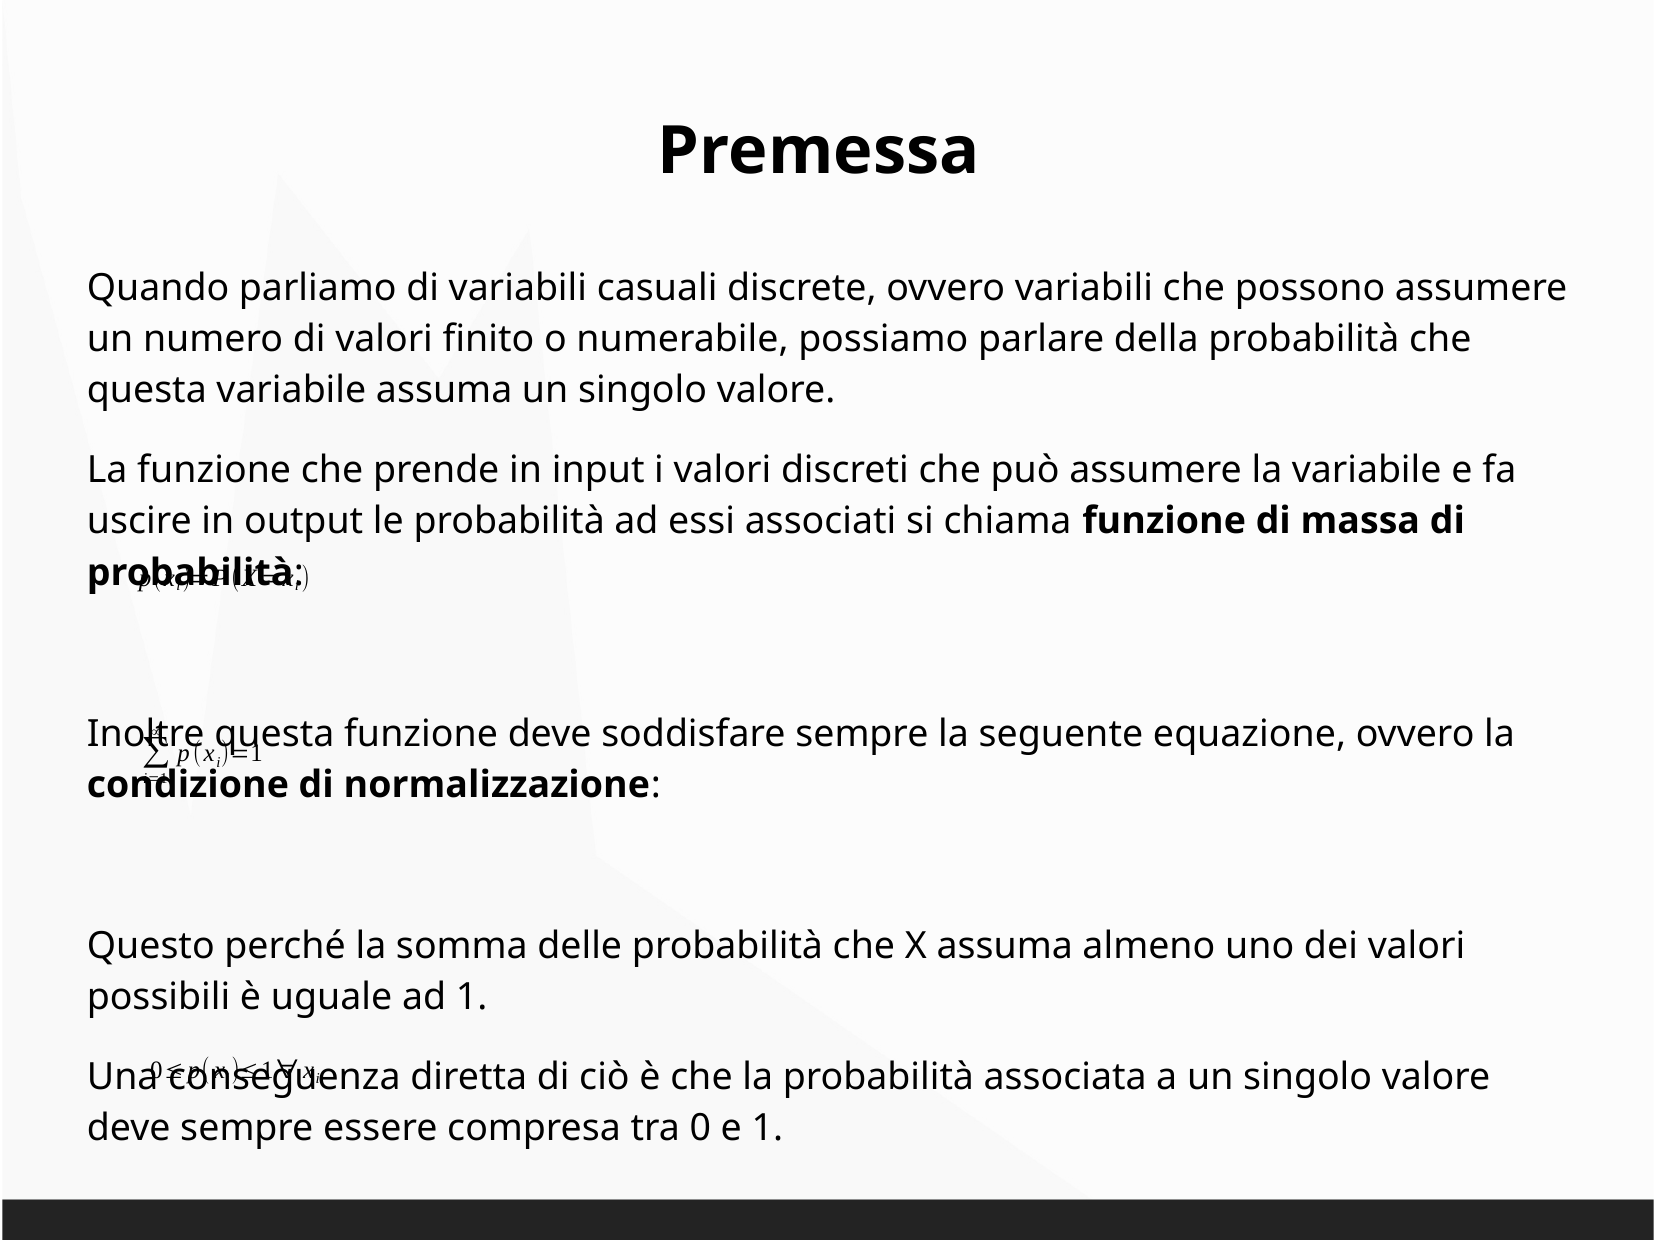

# Premessa
Quando parliamo di variabili casuali discrete, ovvero variabili che possono assumere un numero di valori finito o numerabile, possiamo parlare della probabilità che questa variabile assuma un singolo valore.​
La funzione che prende in input i valori discreti che può assumere la variabile e fa uscire in output le probabilità ad essi associati si chiama funzione di massa di probabilità:​
Inoltre questa funzione deve soddisfare sempre la seguente equazione, ovvero la condizione di normalizzazione​:
Questo perché la somma delle probabilità che X assuma almeno uno dei valori possibili è uguale ad 1.
Una conseguenza diretta di ciò è che la probabilità associata a un singolo valore deve sempre essere compresa tra 0 e 1.